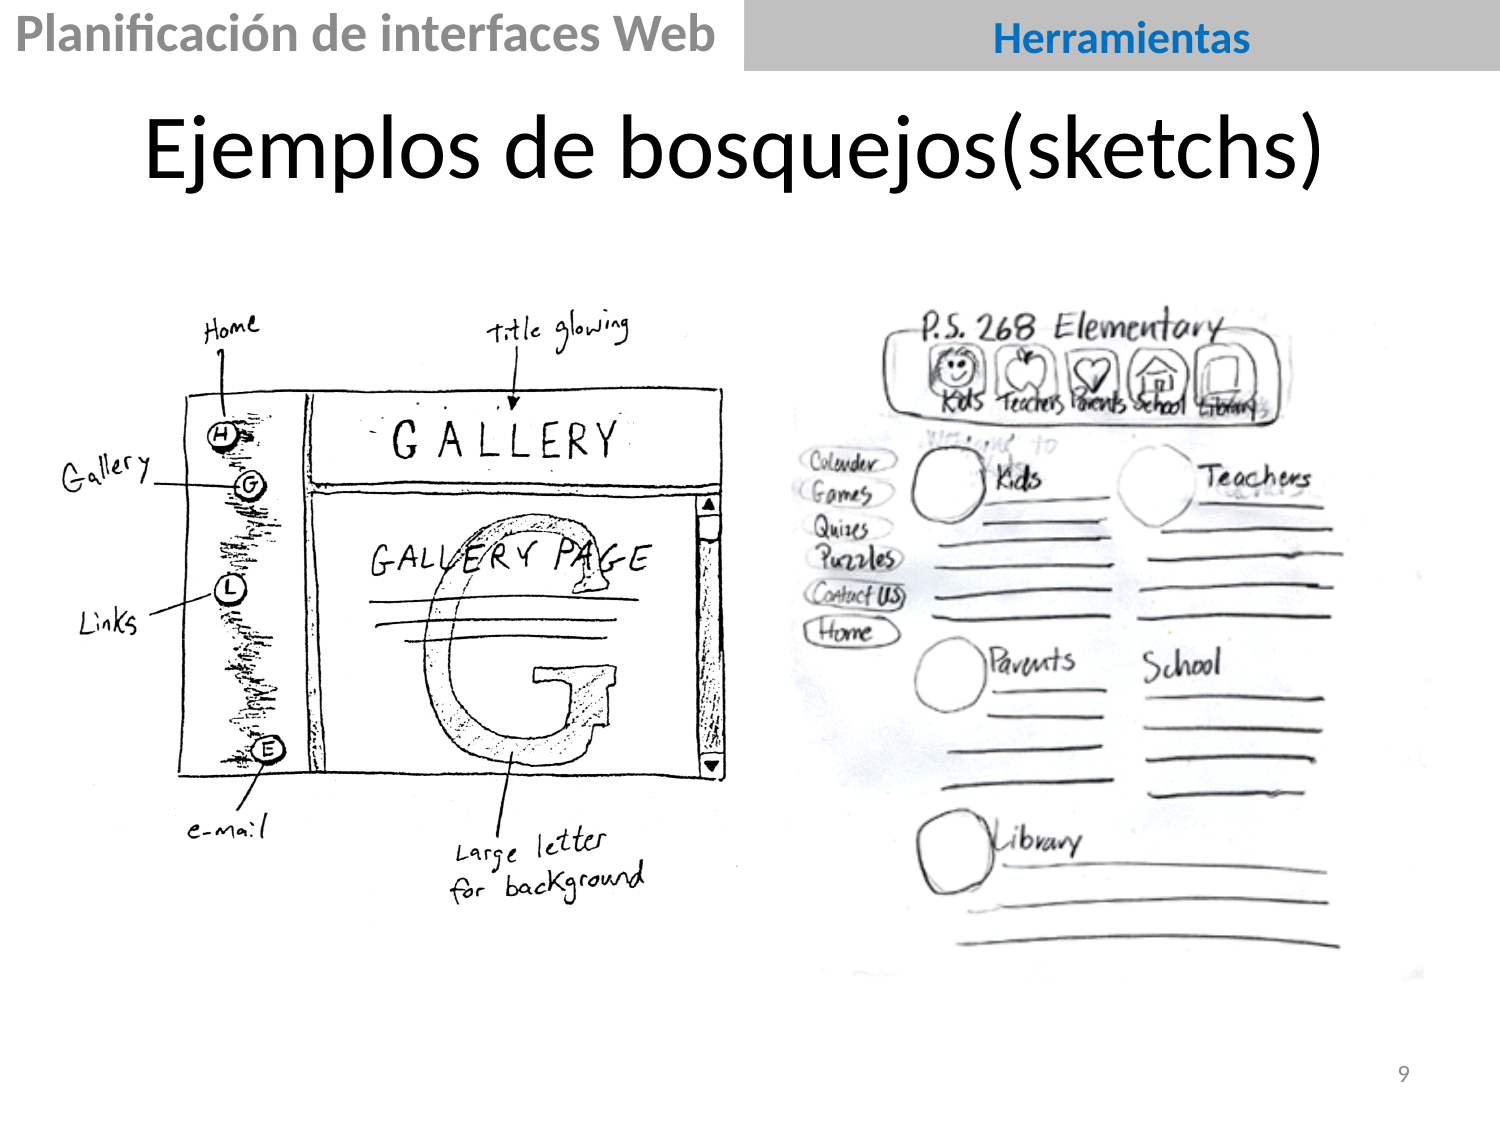

Planificación de interfaces Web
Herramientas
# Ejemplos de bosquejos(sketchs)